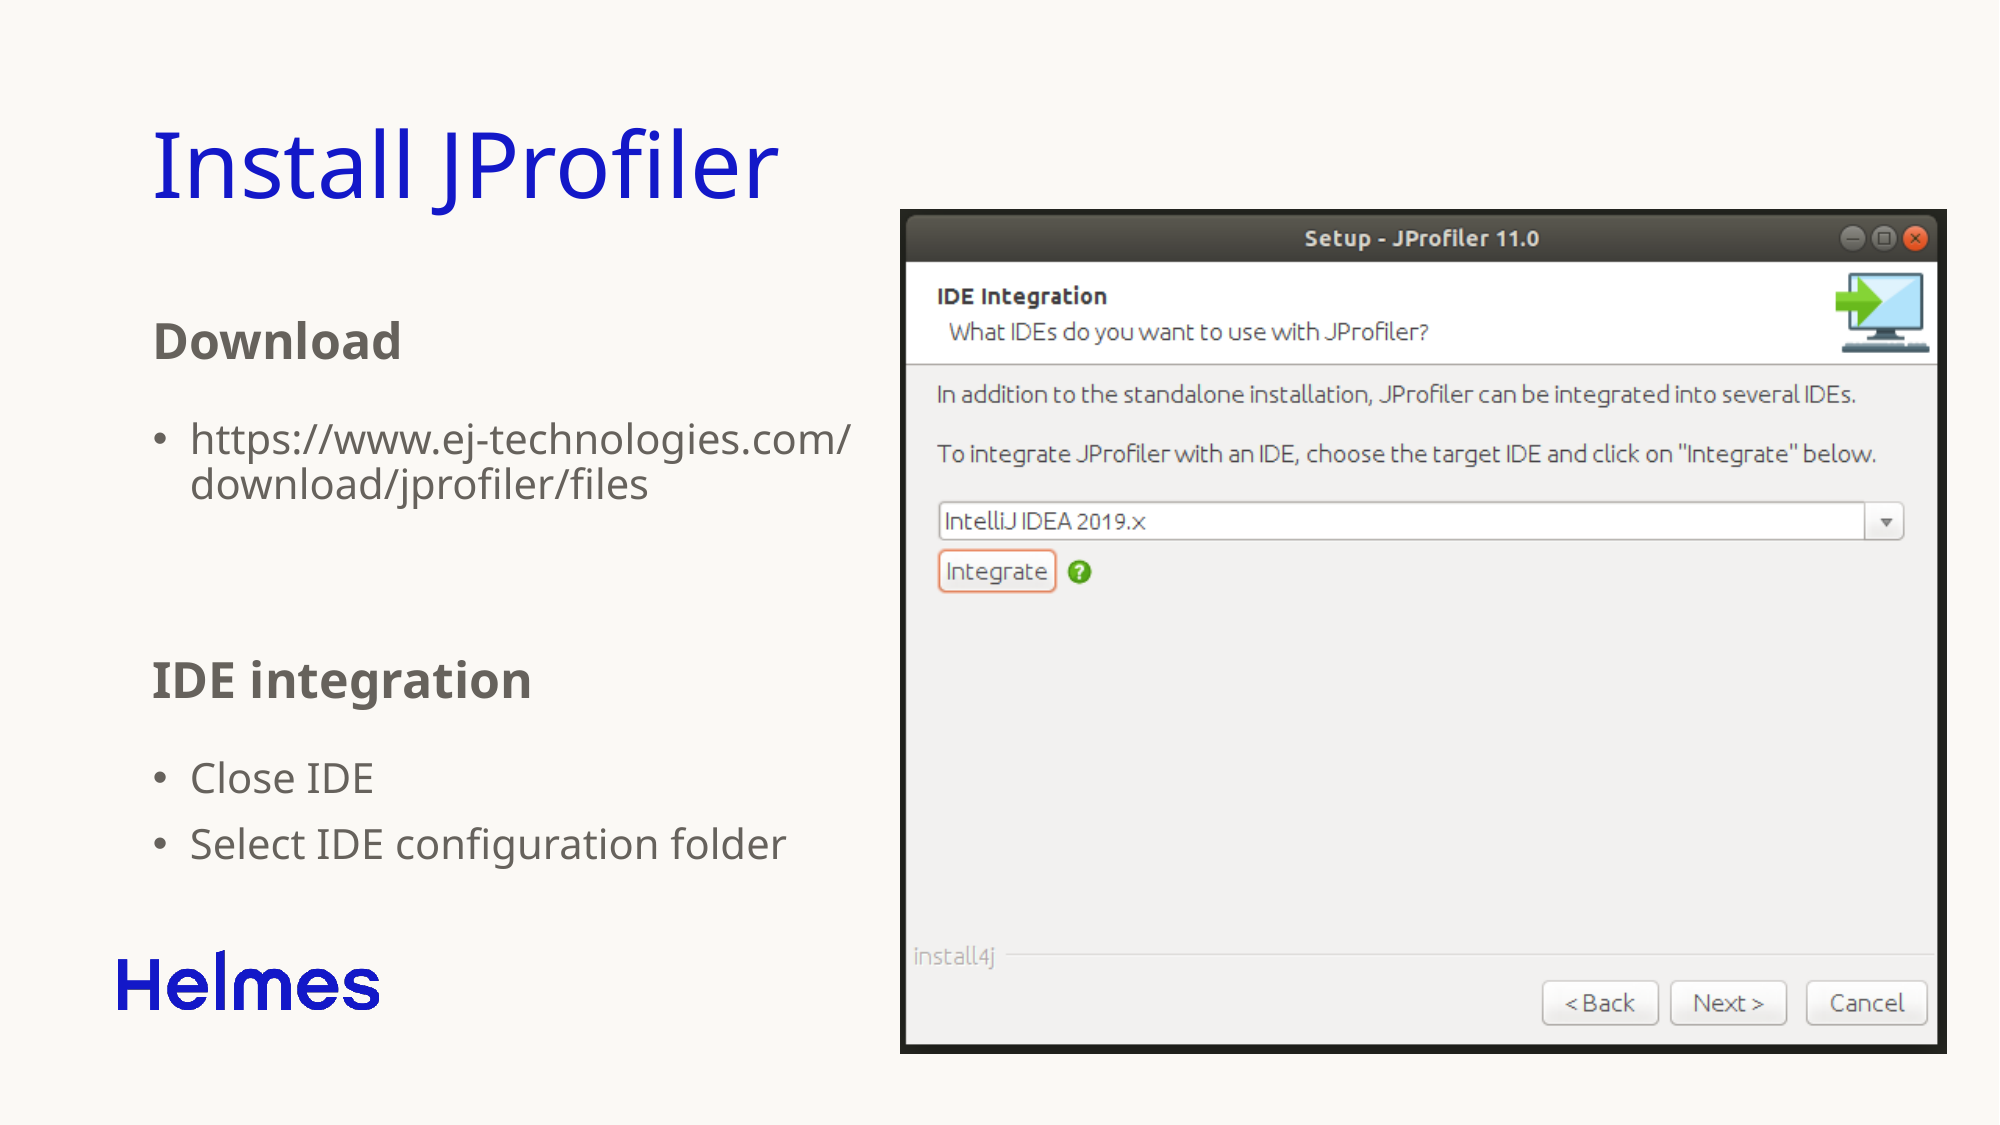

Install JProfiler
Download
https://www.ej-technologies.com/download/jprofiler/files
IDE integration
Close IDE
Select IDE configuration folder